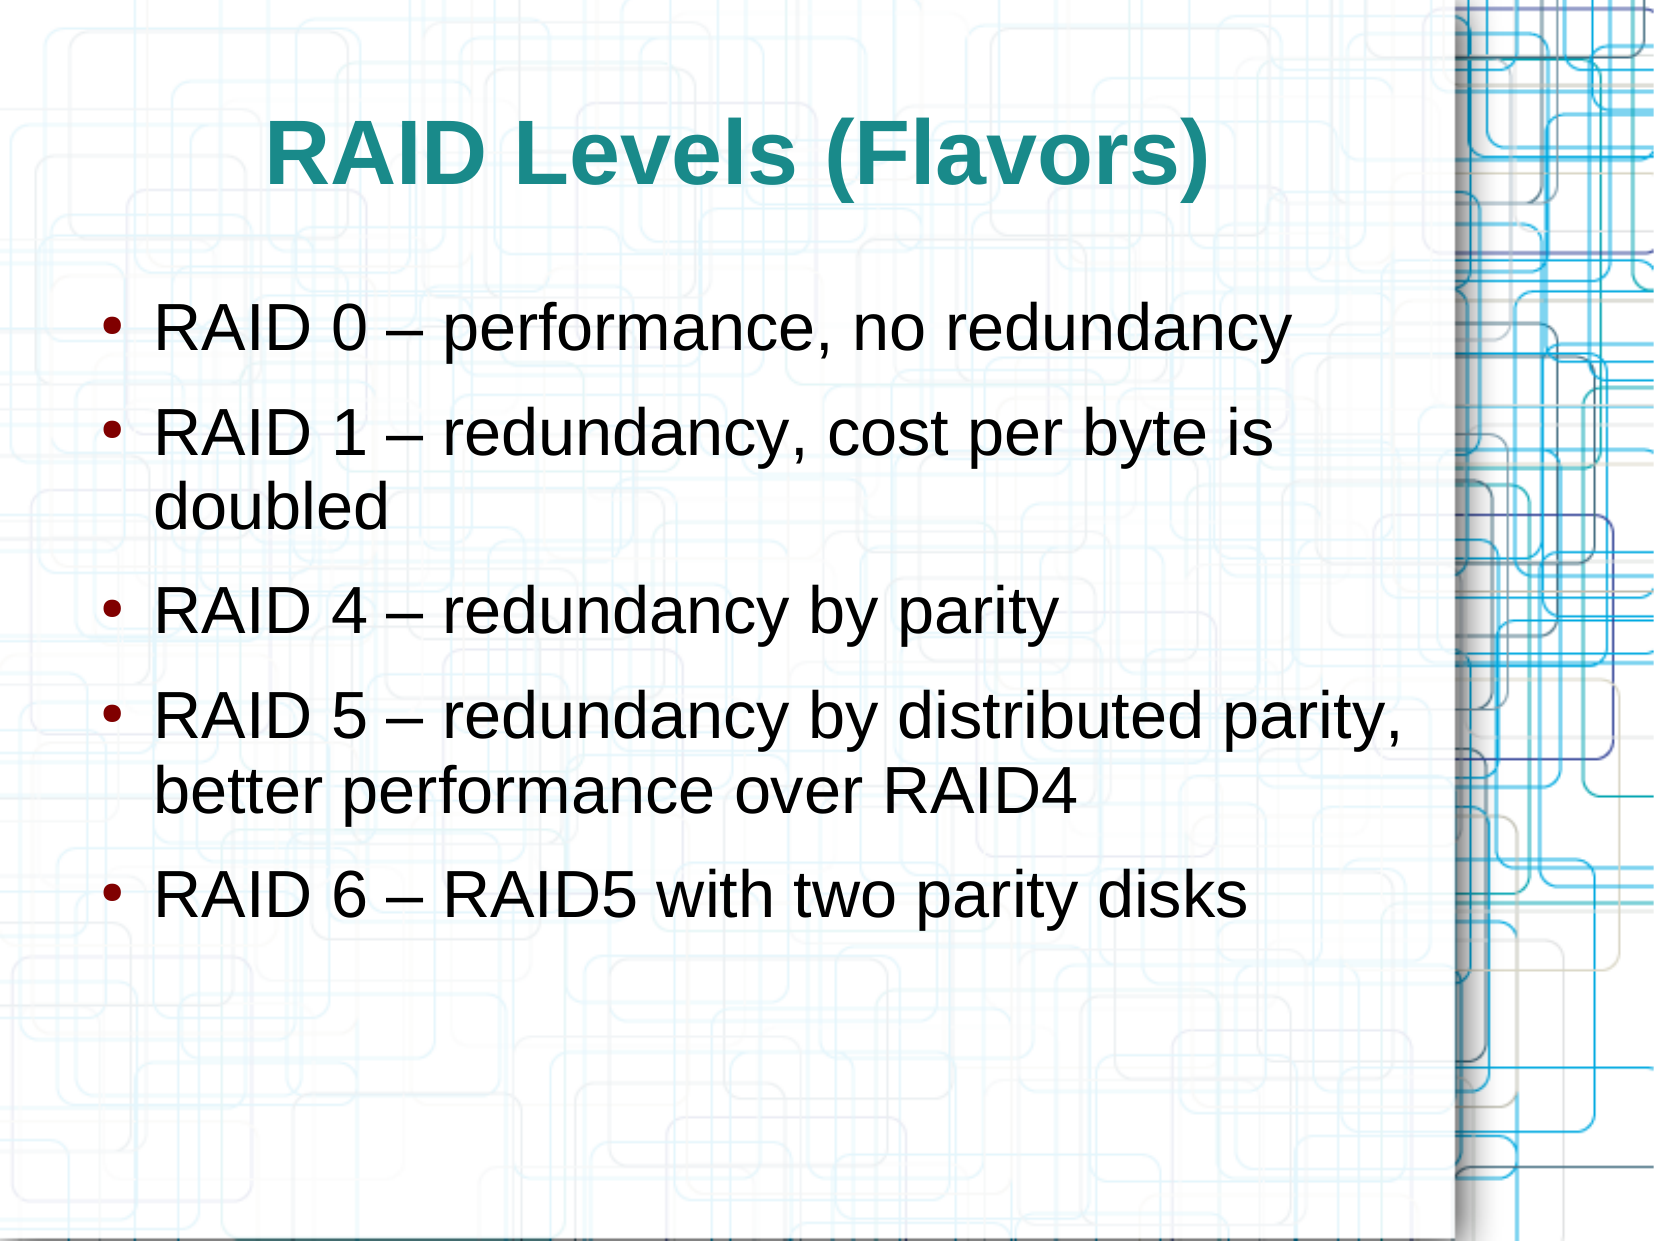

# RAID Levels (Flavors)
RAID 0 – performance, no redundancy
RAID 1 – redundancy, cost per byte is doubled
RAID 4 – redundancy by parity
RAID 5 – redundancy by distributed parity,
better performance over RAID4
RAID 6 – RAID5 with two parity disks